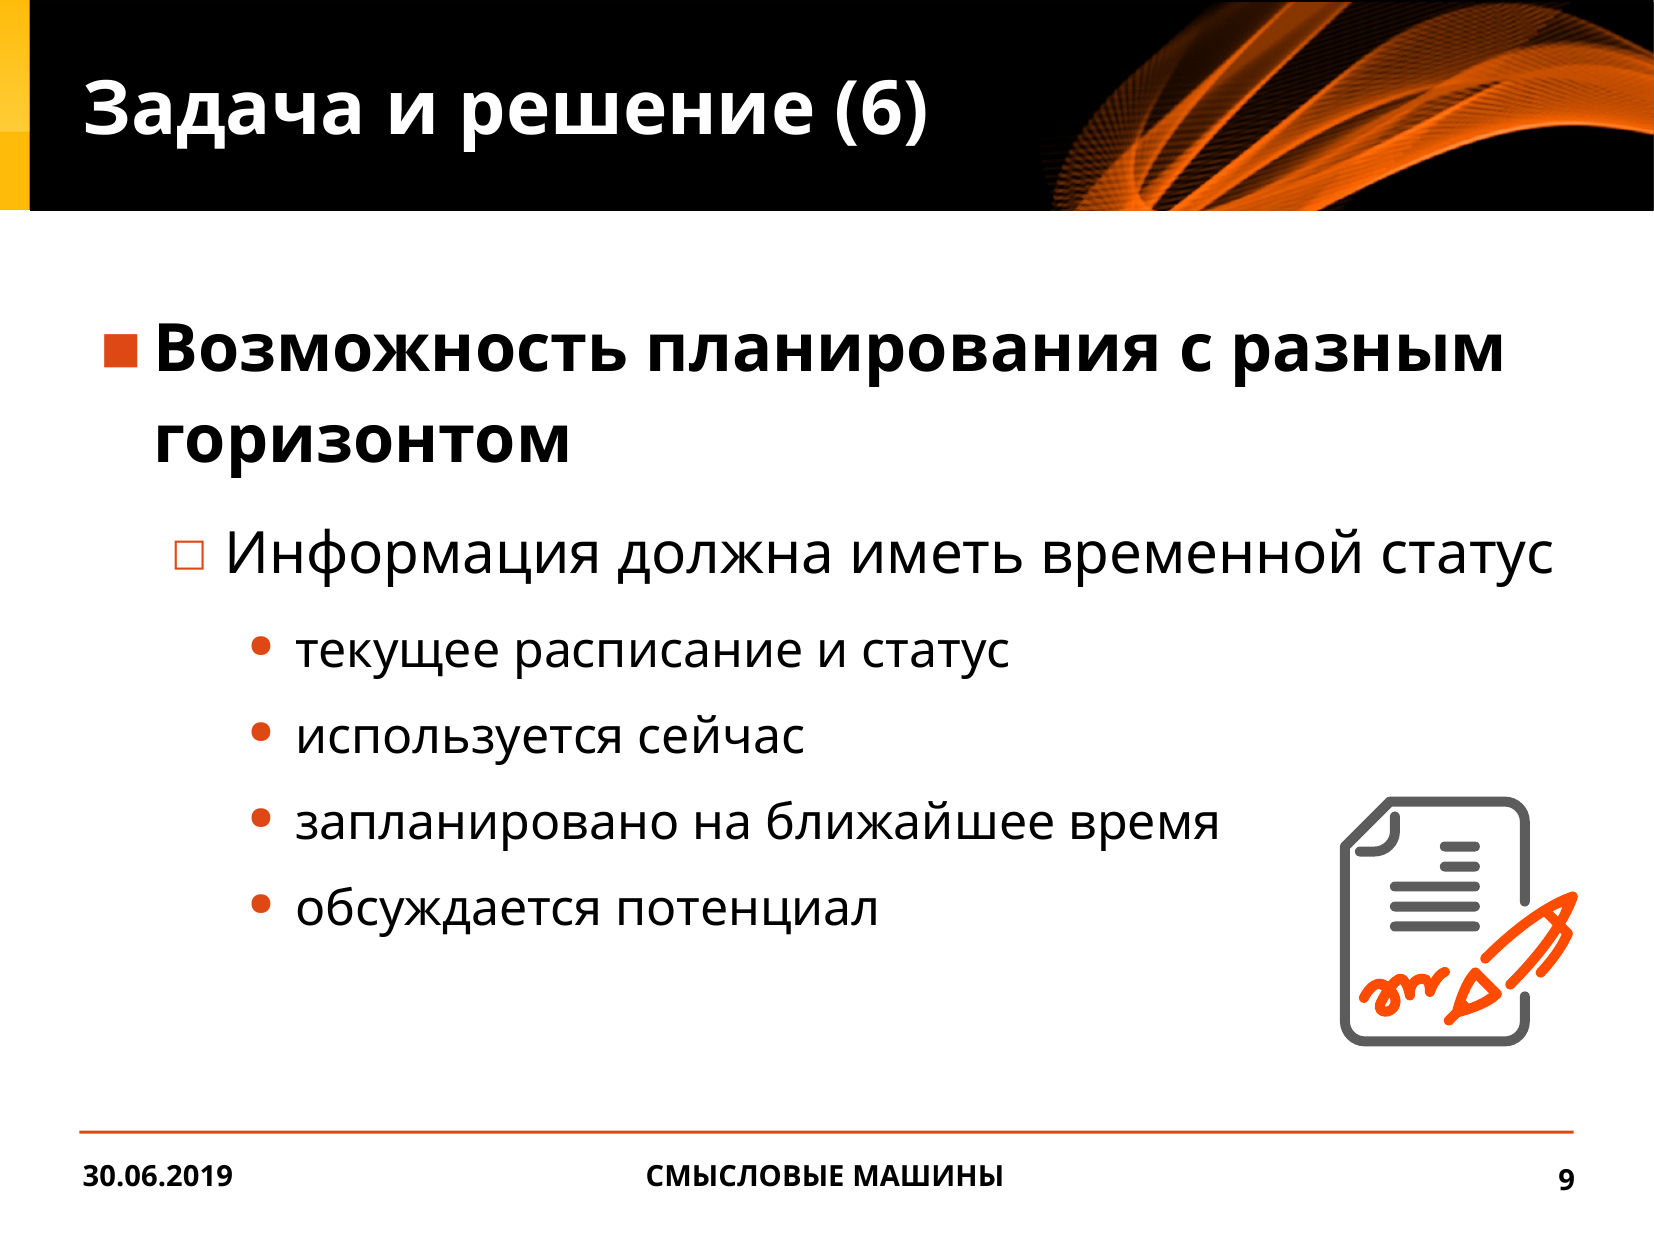

# Задача и решение (6)
Возможность планирования с разным горизонтом
Информация должна иметь временной статус
текущее расписание и статус
используется сейчас
запланировано на ближайшее время
обсуждается потенциал